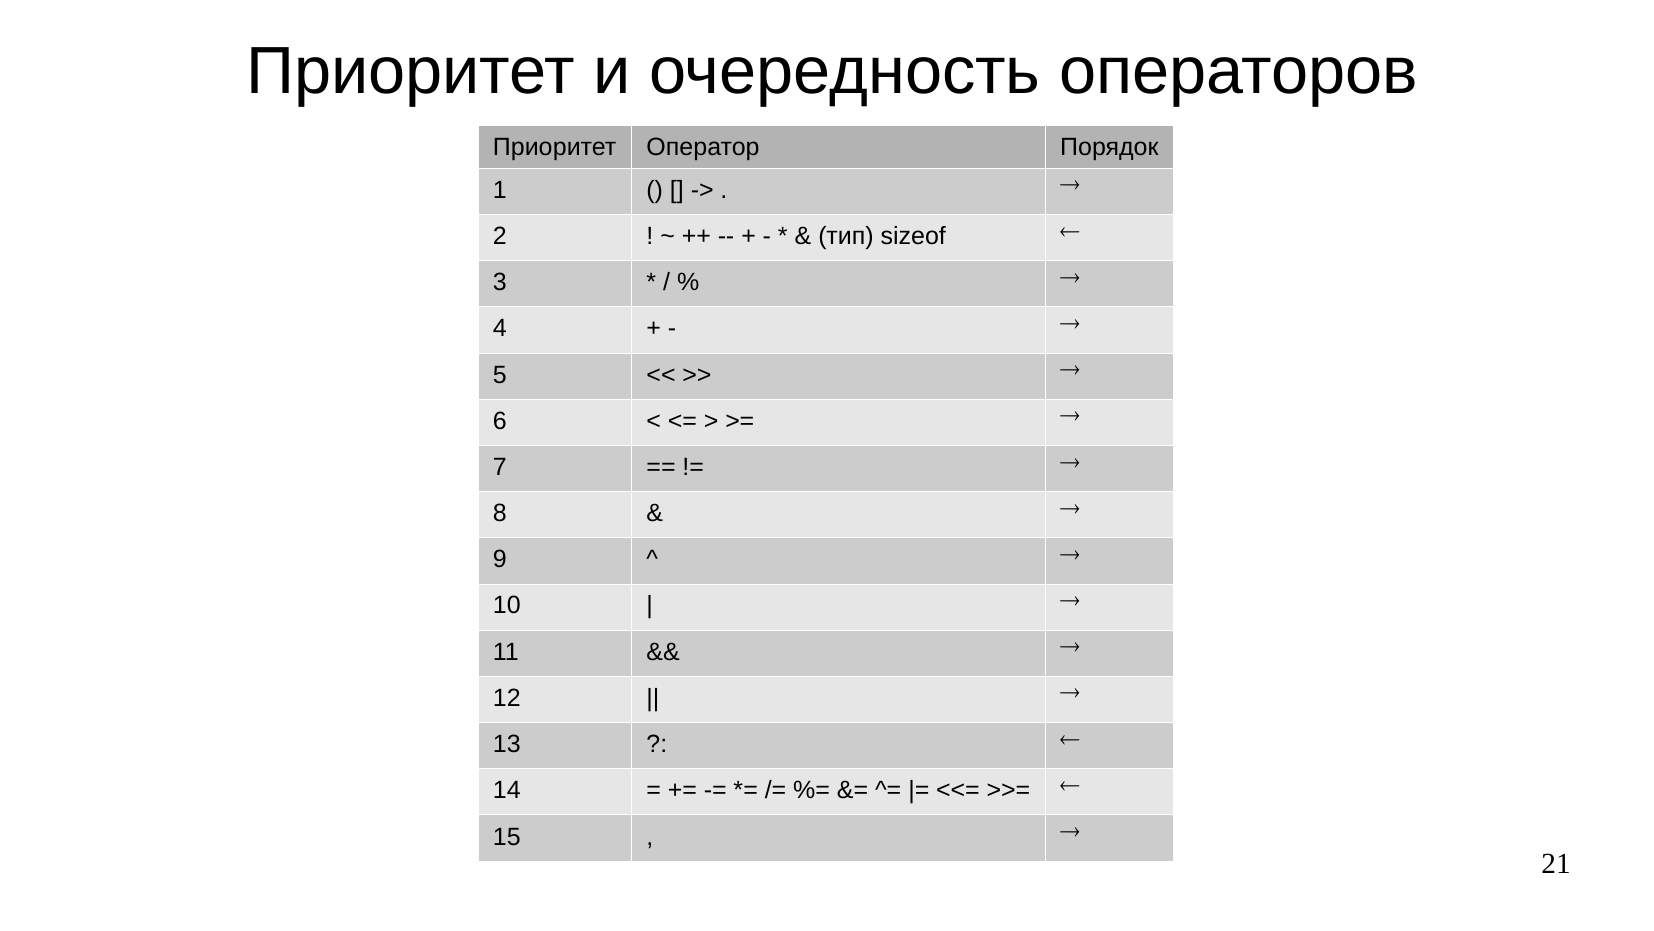

# Приоритет и очередность операторов
| Приоритет | Оператор | Порядок |
| --- | --- | --- |
| 1 | () [] -> . |  |
| 2 | ! ~ ++ -- + - \* & (тип) sizeof |  |
| 3 | \* / % |  |
| 4 | + - |  |
| 5 | << >> |  |
| 6 | < <= > >= |  |
| 7 | == != |  |
| 8 | & |  |
| 9 | ^ |  |
| 10 | | |  |
| 11 | && |  |
| 12 | || |  |
| 13 | ?: |  |
| 14 | = += -= \*= /= %= &= ^= |= <<= >>= |  |
| 15 | , |  |
21